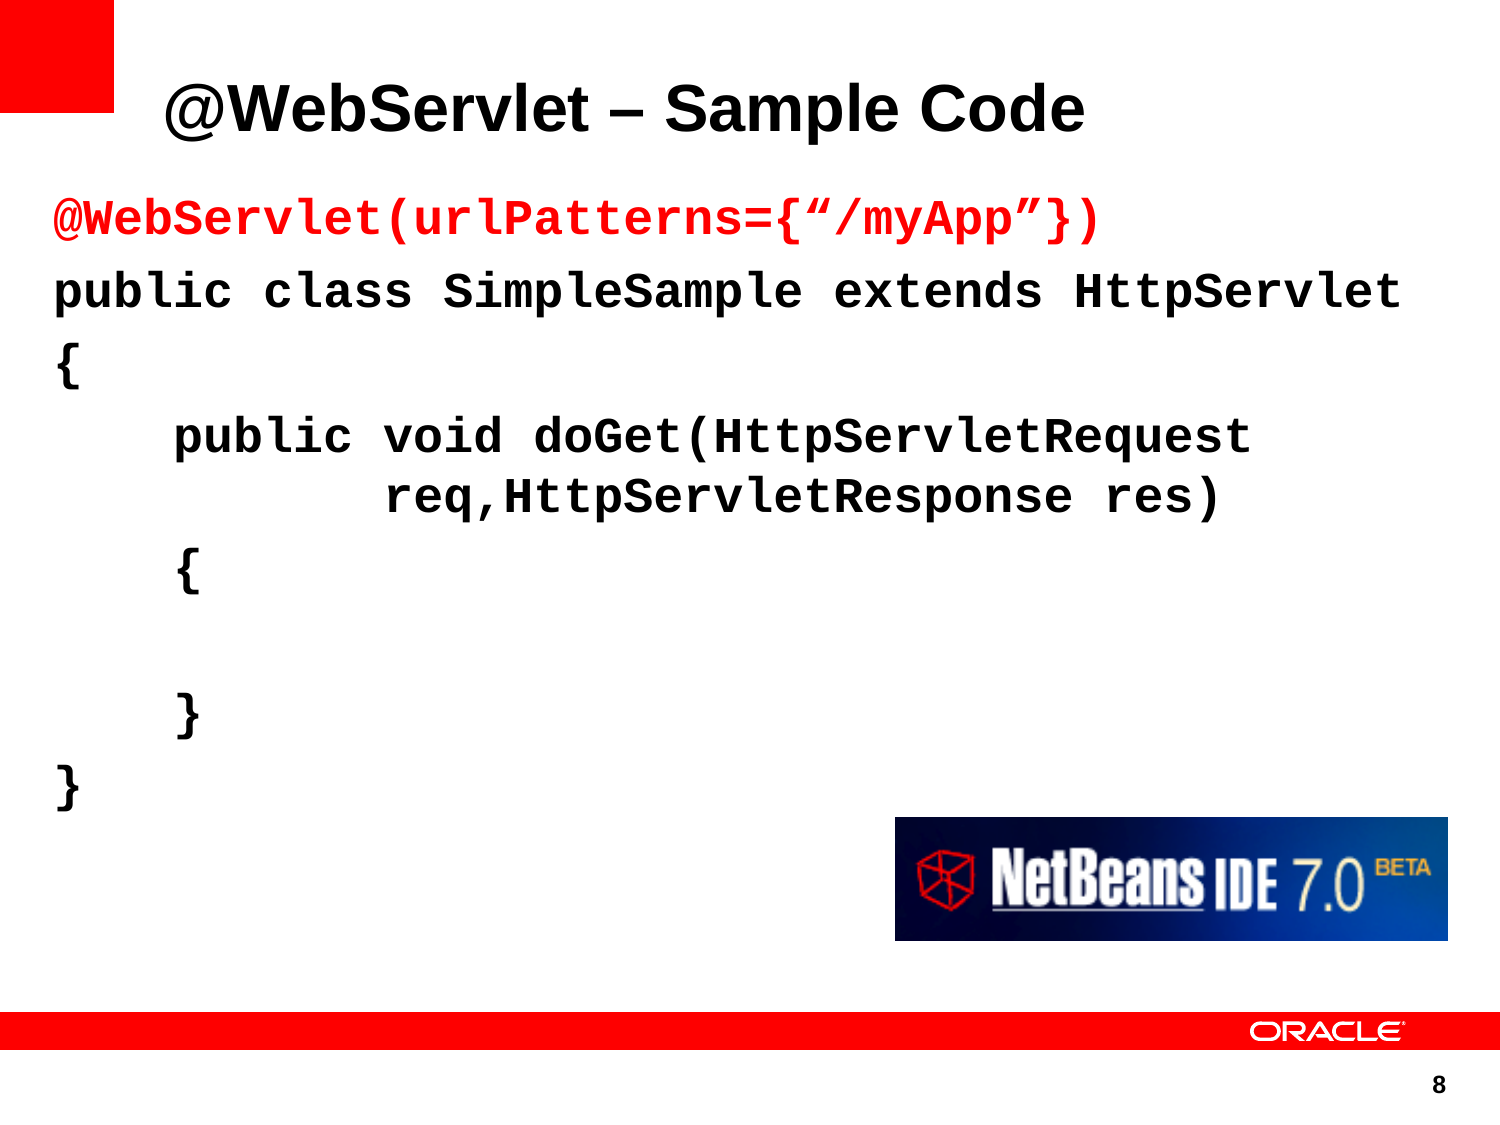

# @WebServlet – Sample Code
@WebServlet(urlPatterns={“/myApp”})
public class SimpleSample extends HttpServlet
{
 public void doGet(HttpServletRequest req,HttpServletResponse res)
 {
 }
}